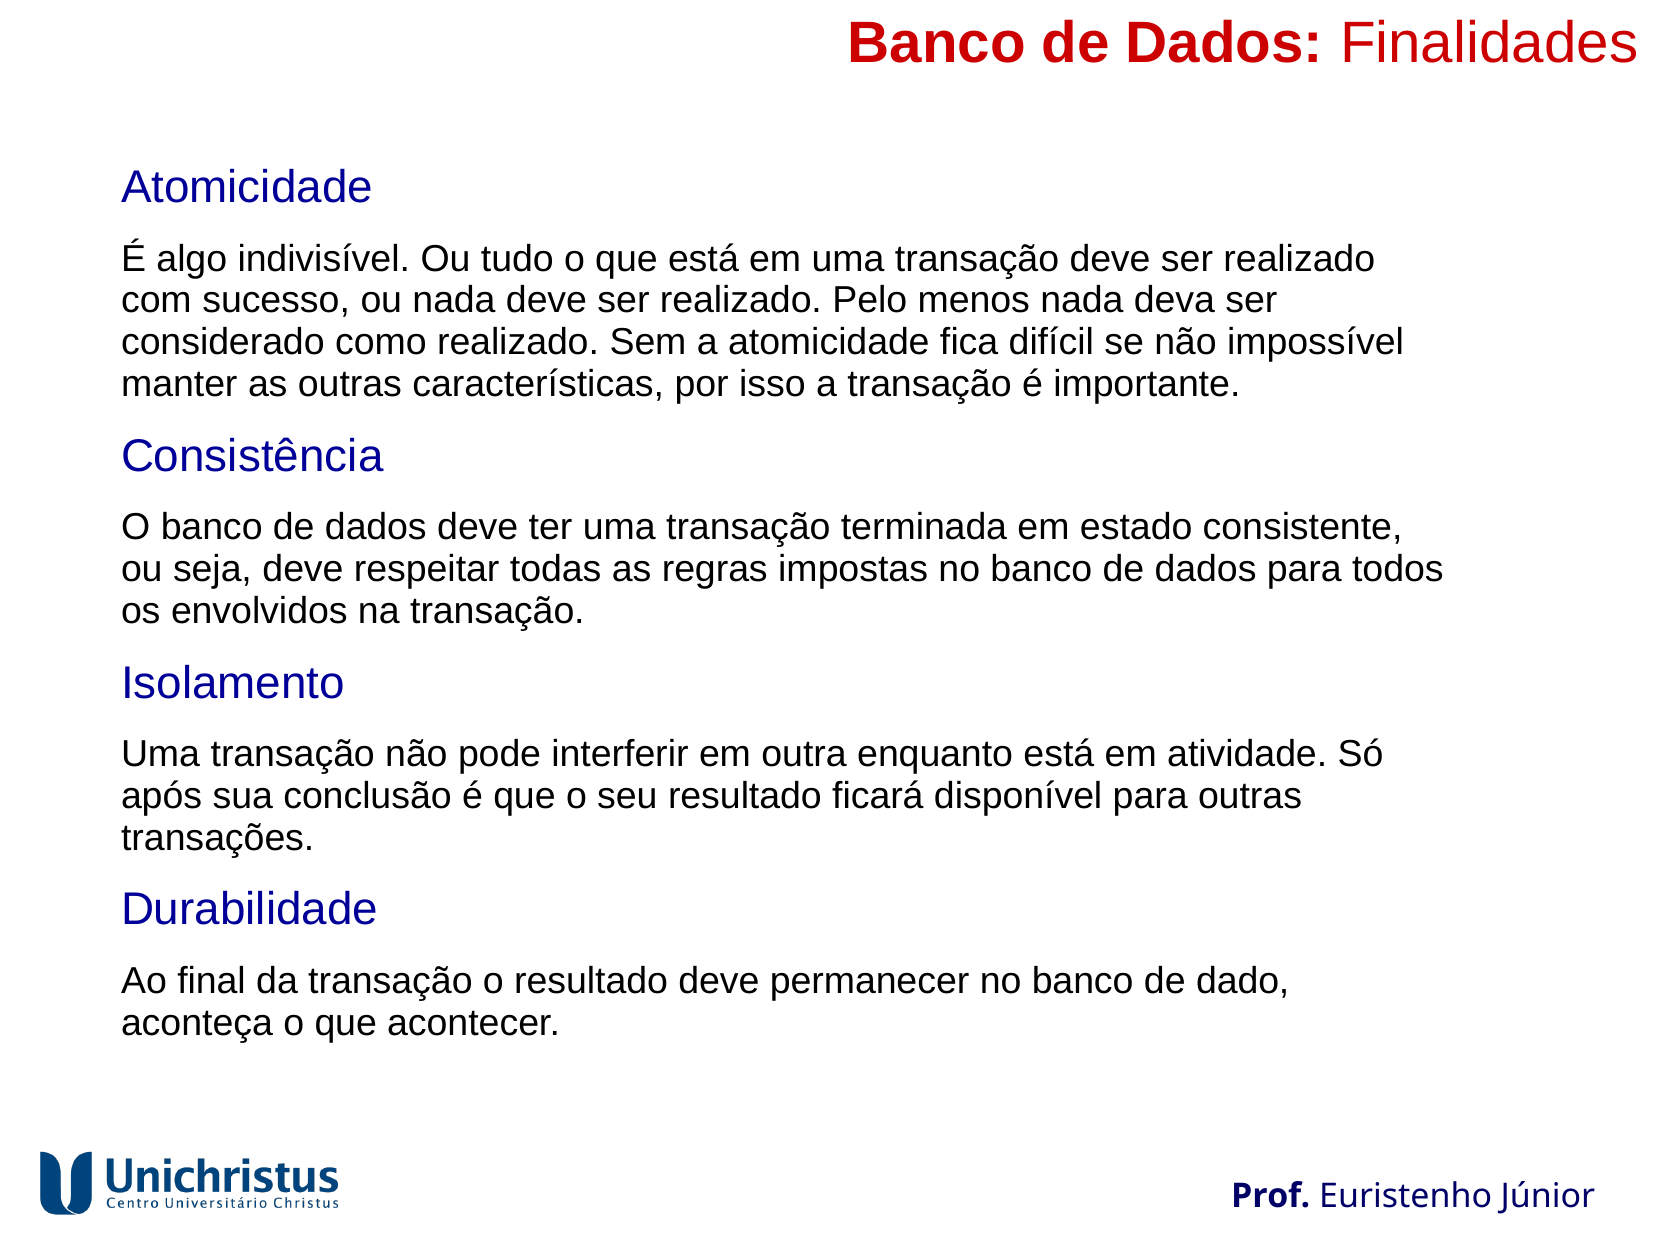

Banco de Dados: Finalidades
Atomicidade
É algo indivisível. Ou tudo o que está em uma transação deve ser realizado com sucesso, ou nada deve ser realizado. Pelo menos nada deva ser considerado como realizado. Sem a atomicidade fica difícil se não impossível manter as outras características, por isso a transação é importante.
Consistência
O banco de dados deve ter uma transação terminada em estado consistente, ou seja, deve respeitar todas as regras impostas no banco de dados para todos os envolvidos na transação.
Isolamento
Uma transação não pode interferir em outra enquanto está em atividade. Só após sua conclusão é que o seu resultado ficará disponível para outras transações.
Durabilidade
Ao final da transação o resultado deve permanecer no banco de dado, aconteça o que acontecer.
Prof. Euristenho Júnior